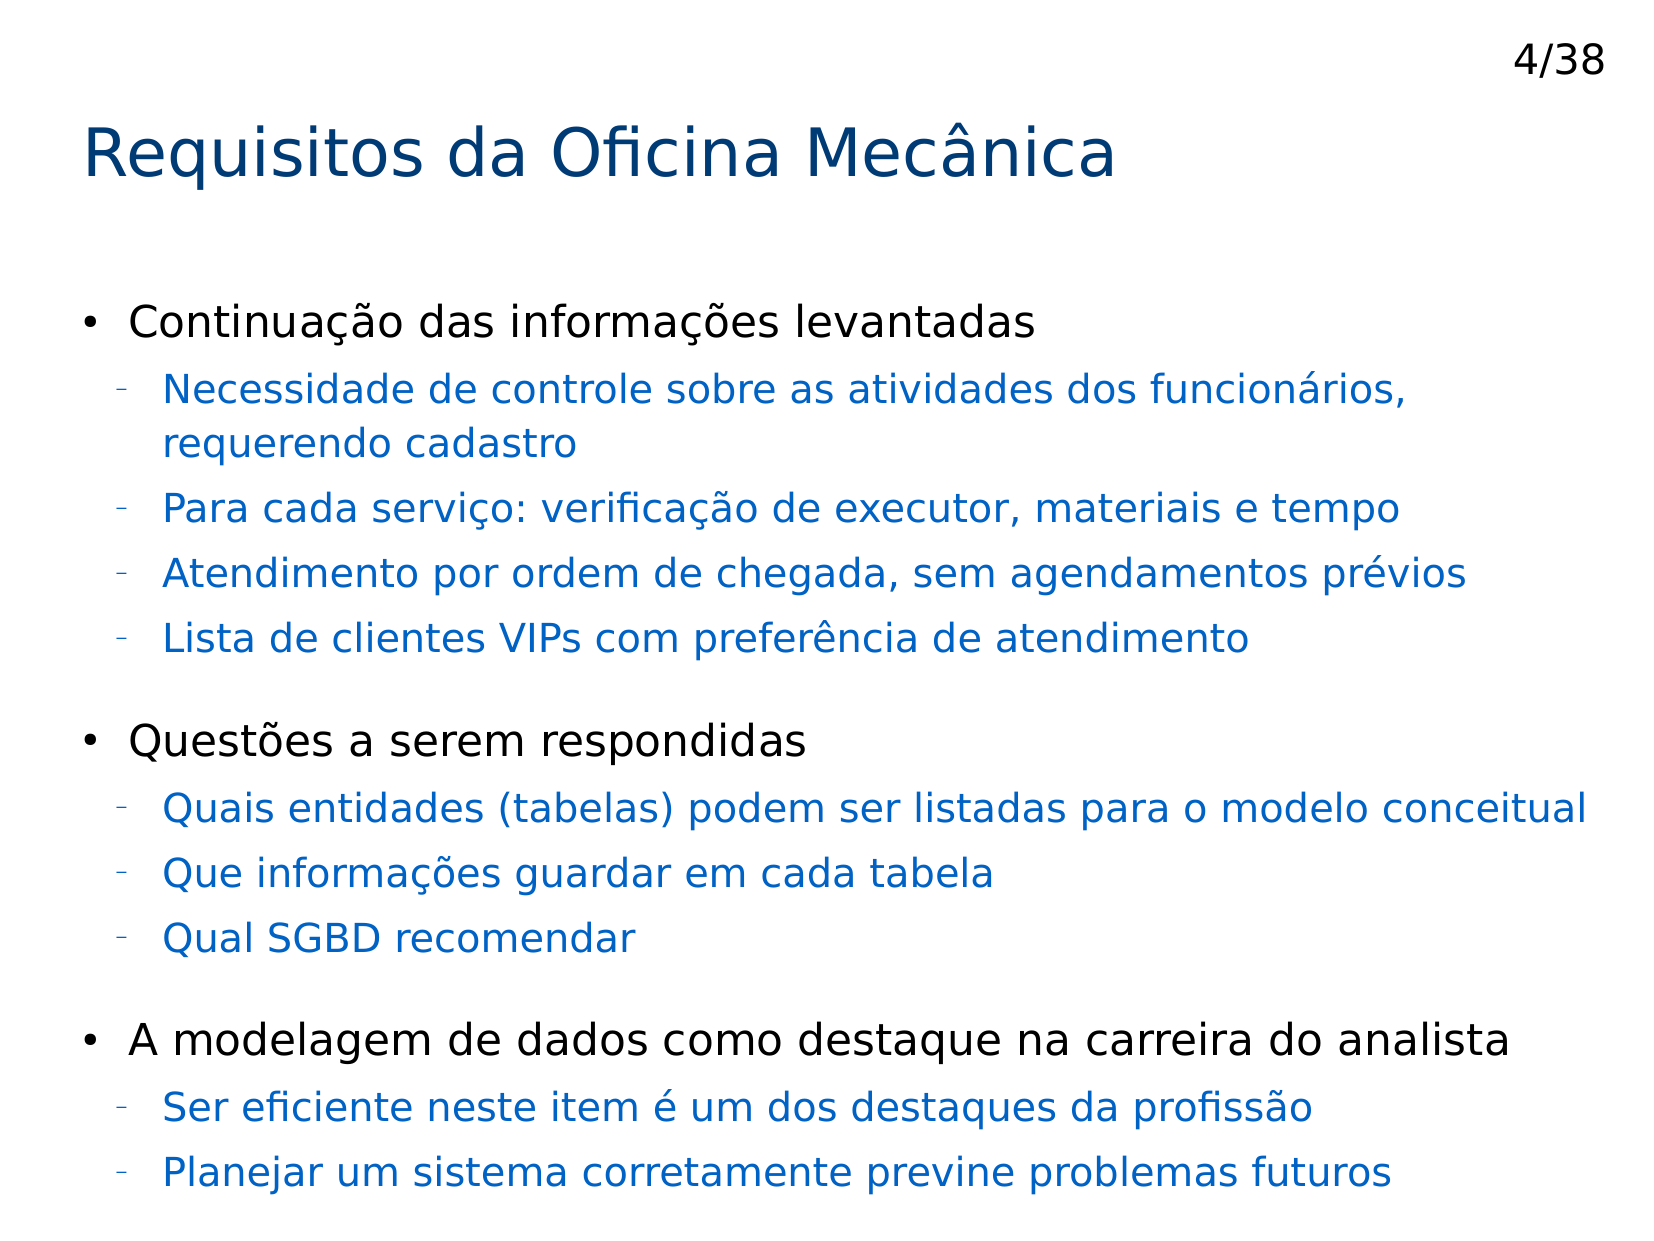

4
# Requisitos da Oficina Mecânica
Continuação das informações levantadas
Necessidade de controle sobre as atividades dos funcionários, requerendo cadastro
Para cada serviço: verificação de executor, materiais e tempo
Atendimento por ordem de chegada, sem agendamentos prévios
Lista de clientes VIPs com preferência de atendimento
Questões a serem respondidas
Quais entidades (tabelas) podem ser listadas para o modelo conceitual
Que informações guardar em cada tabela
Qual SGBD recomendar
A modelagem de dados como destaque na carreira do analista
Ser eficiente neste item é um dos destaques da profissão
Planejar um sistema corretamente previne problemas futuros